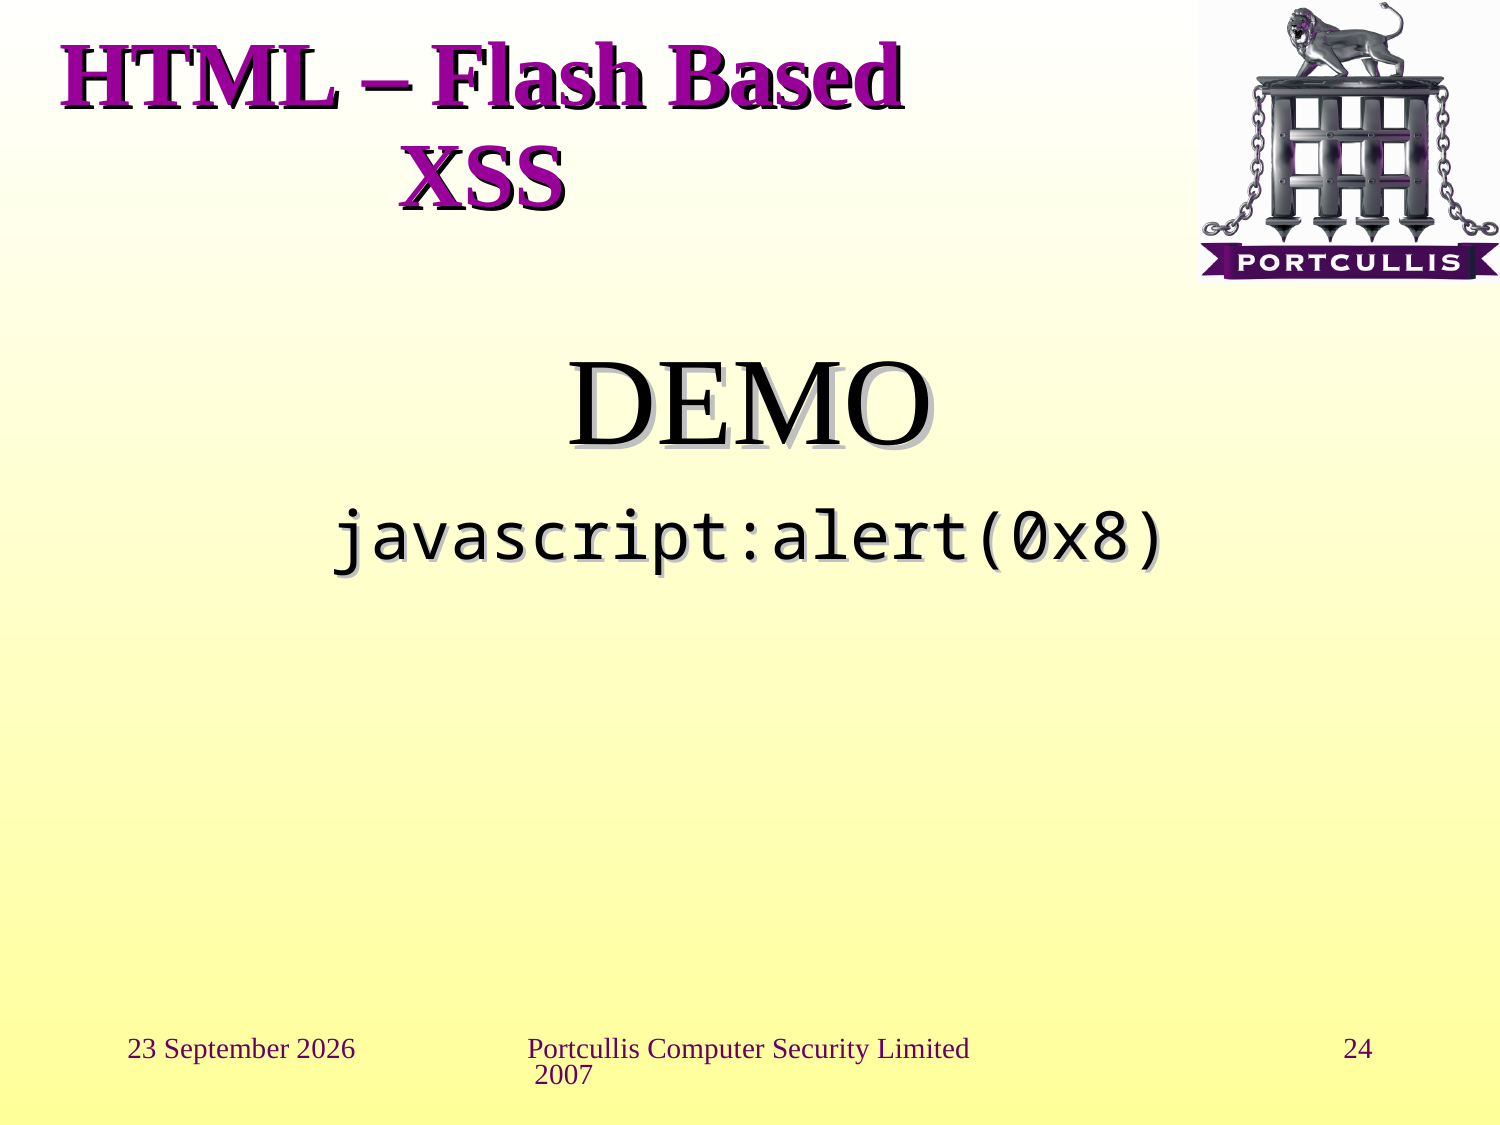

# HTML – Flash Based XSS
DEMO
javascript:alert(0x8)
Portcullis Computer Security Limited 2007
24